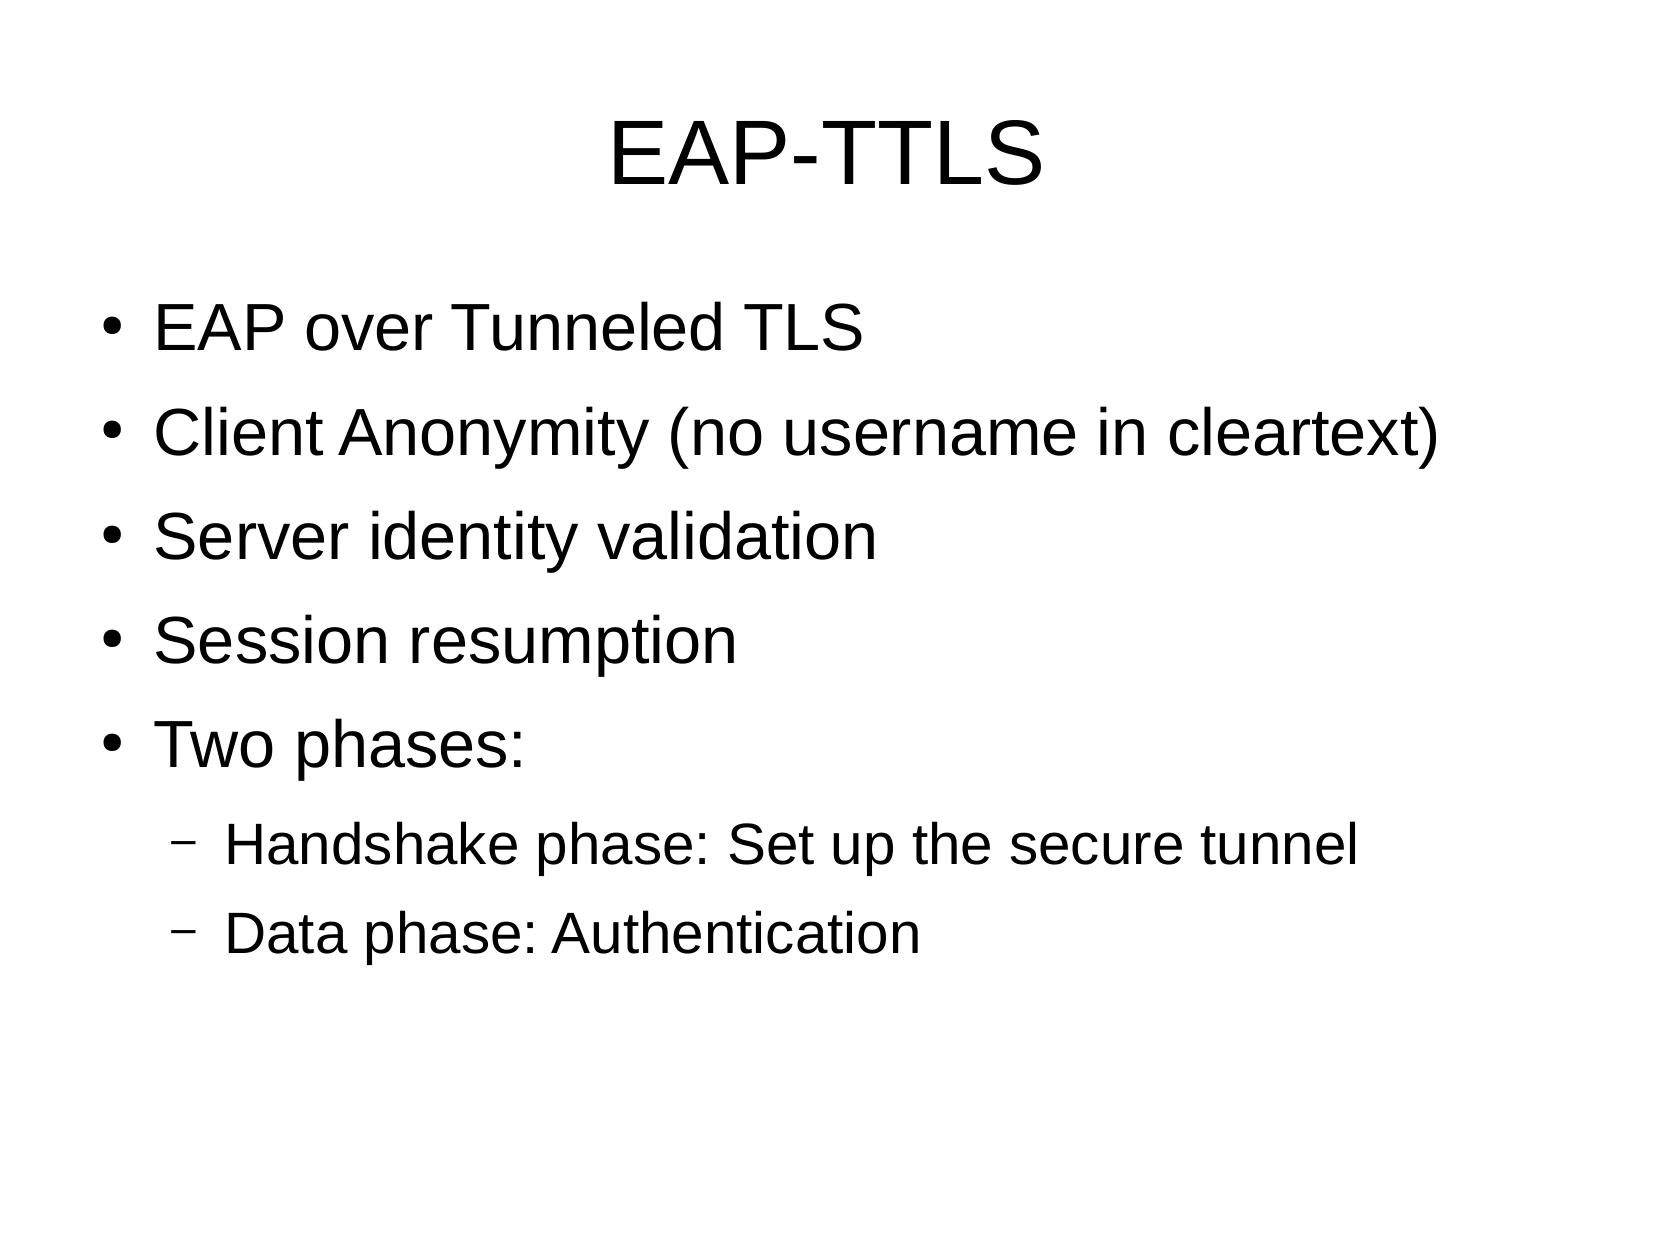

# EAP-TTLS
EAP over Tunneled TLS
Client Anonymity (no username in cleartext)
Server identity validation
Session resumption
Two phases:
Handshake phase: Set up the secure tunnel
Data phase: Authentication